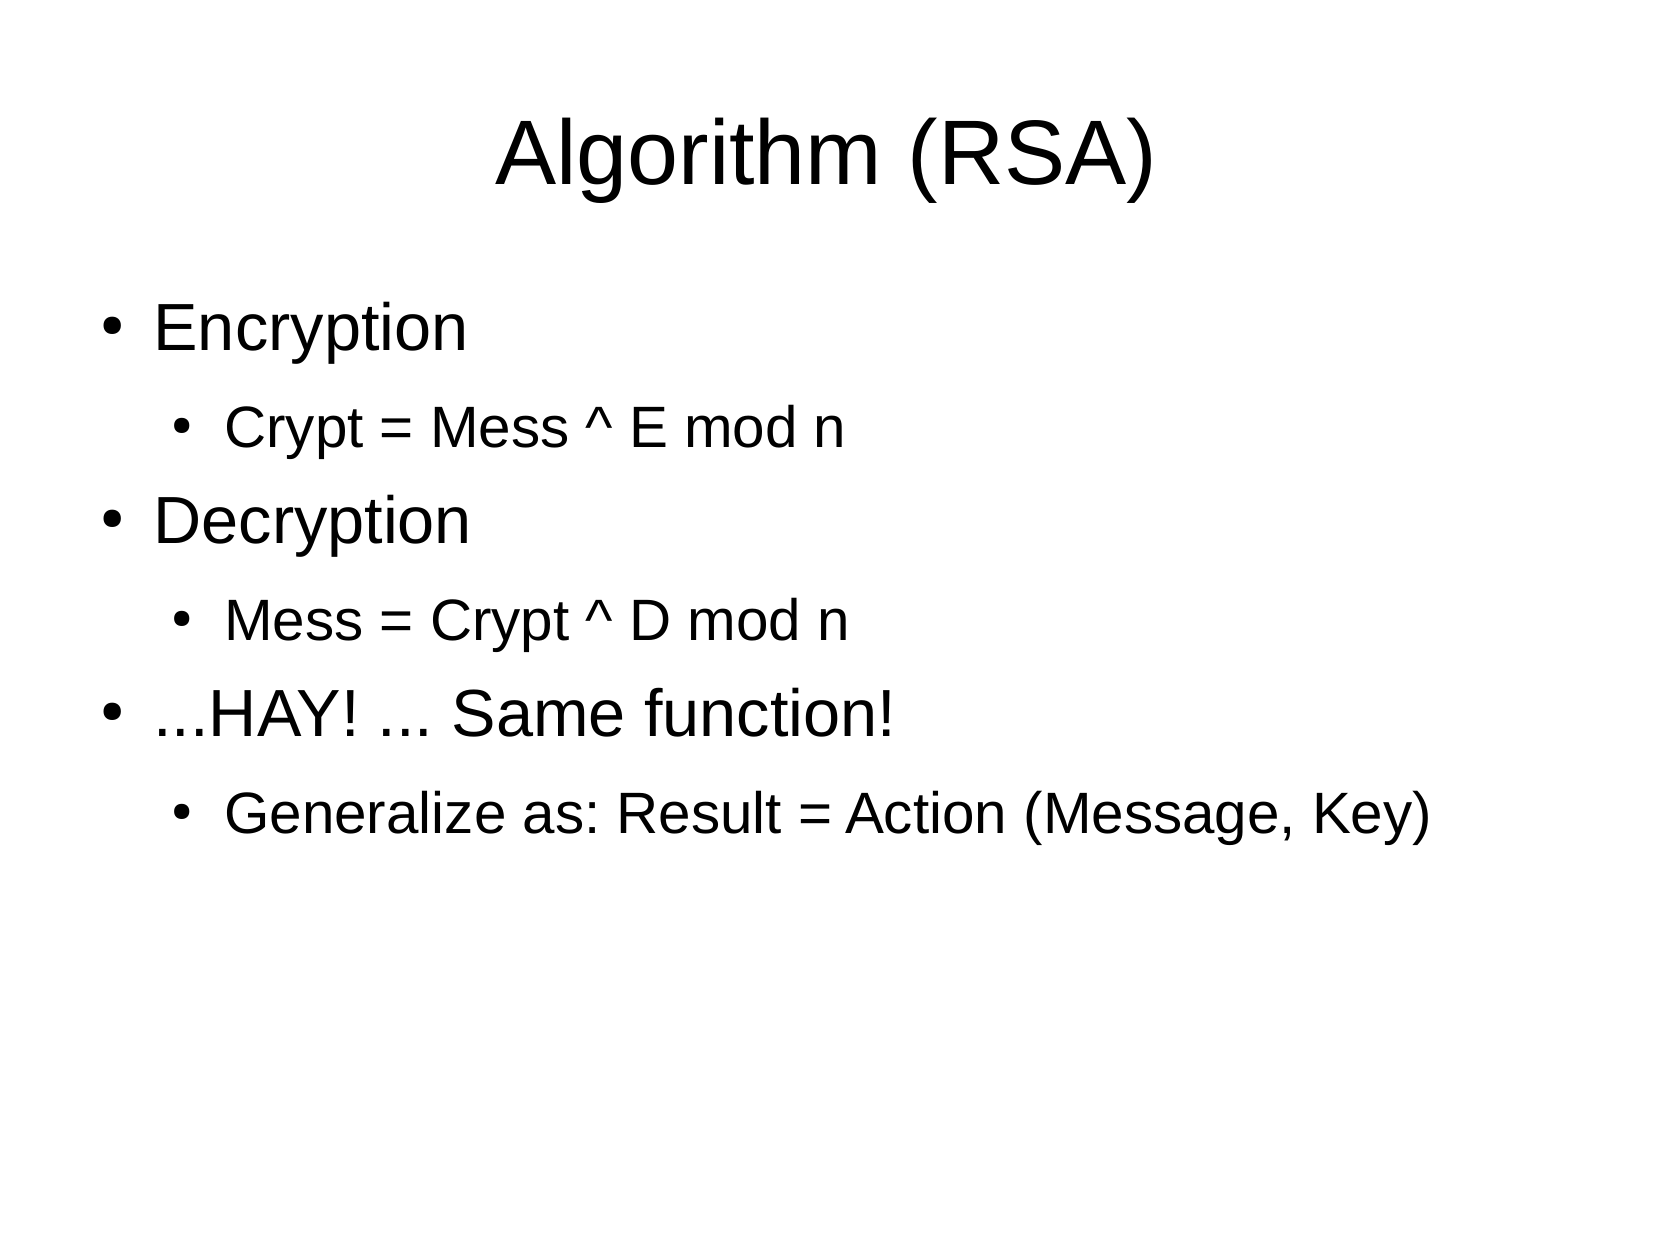

# Algorithm (RSA)
Encryption
Crypt = Mess ^ E mod n
Decryption
Mess = Crypt ^ D mod n
...HAY! ... Same function!
Generalize as: Result = Action (Message, Key)